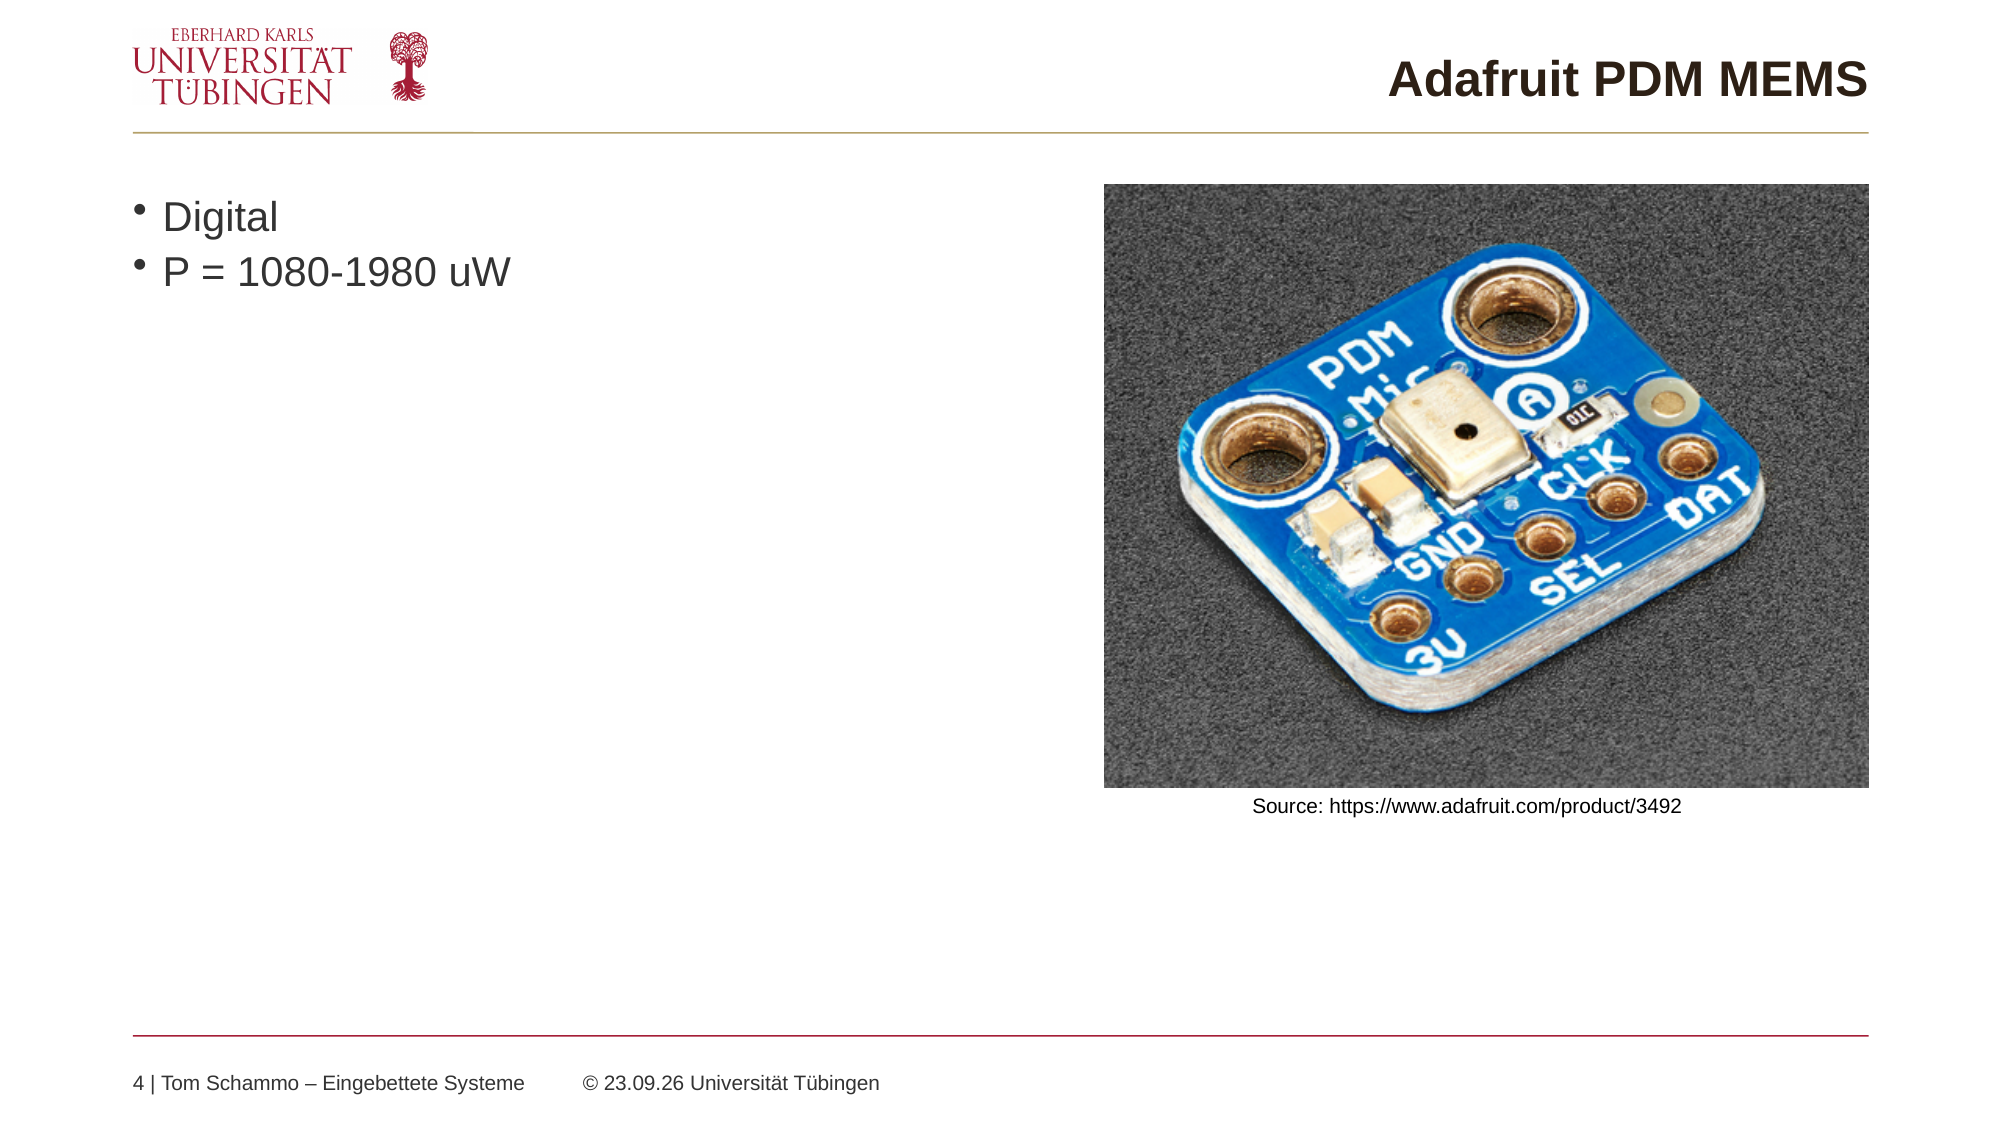

# Adafruit PDM MEMS
Digital
P = 1080-1980 uW
Source: https://www.adafruit.com/product/3492